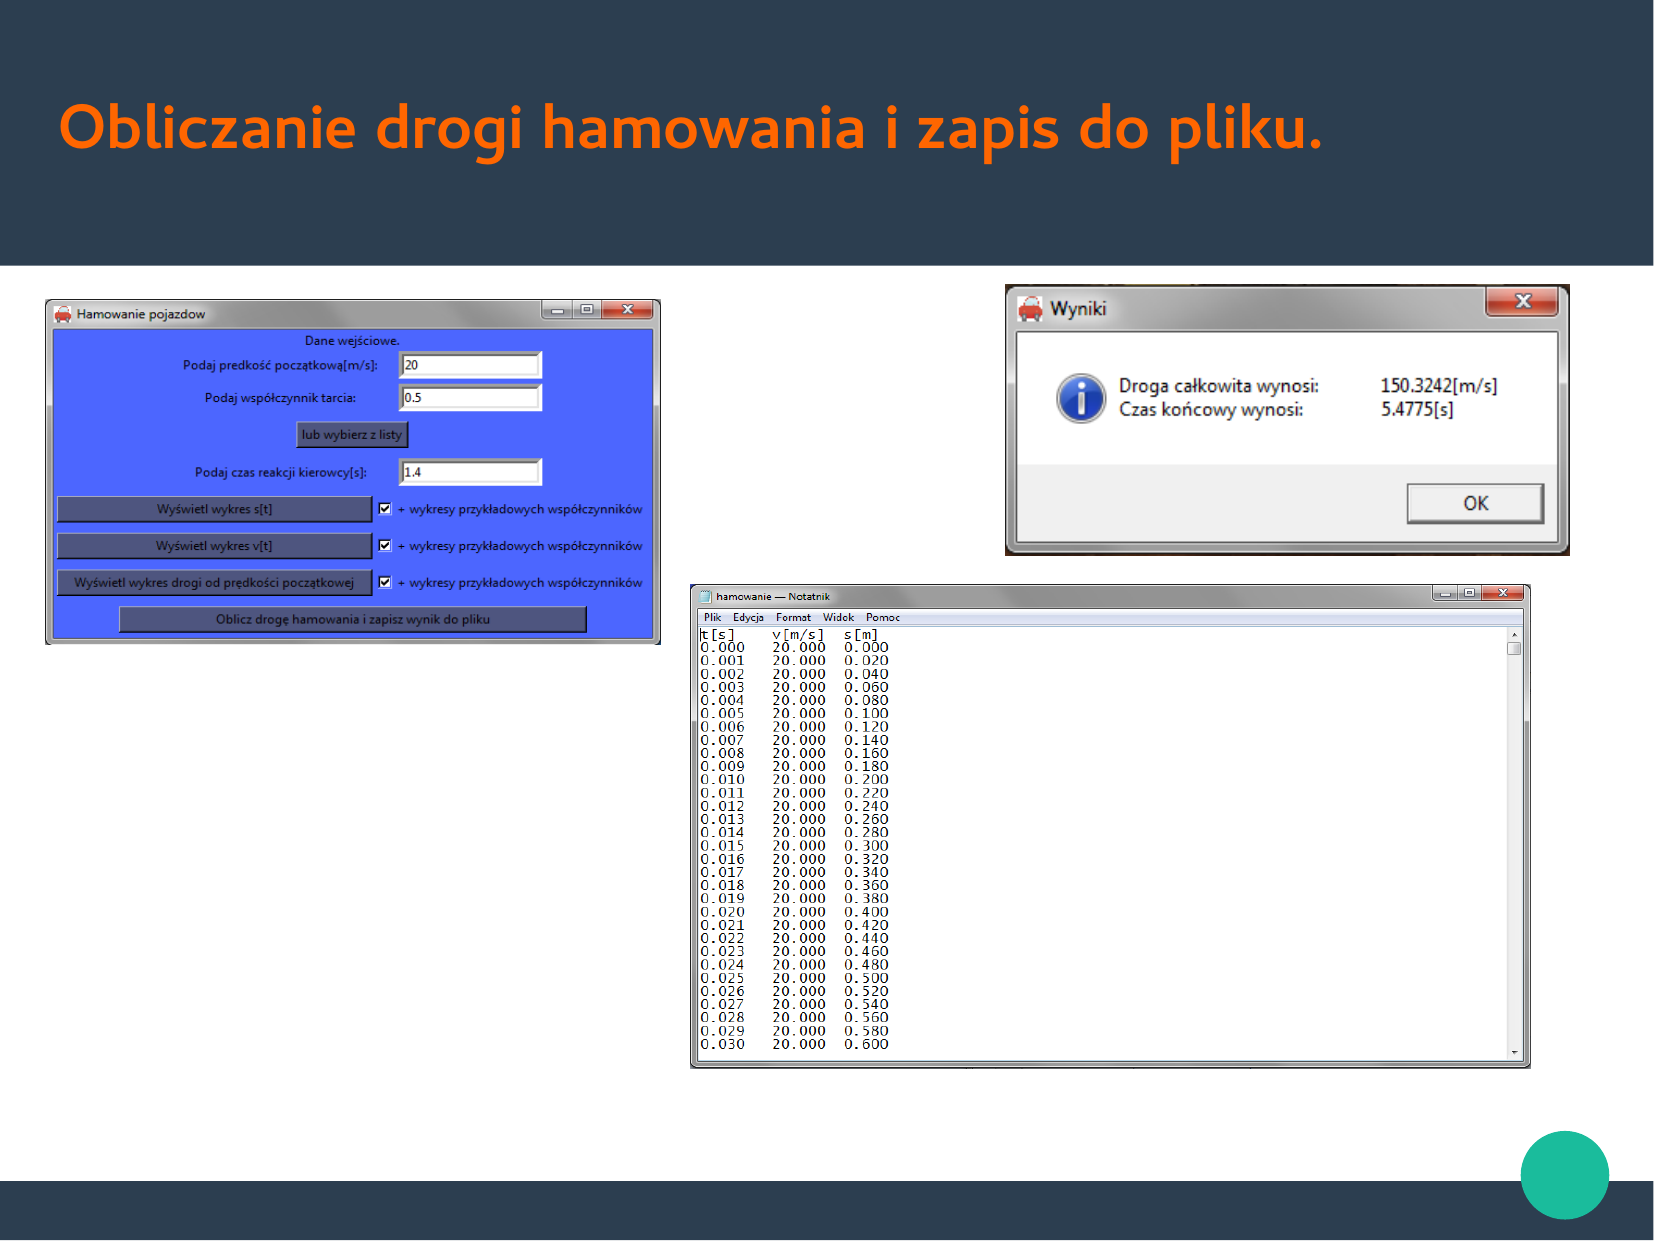

# Obliczanie drogi hamowania i zapis do pliku.